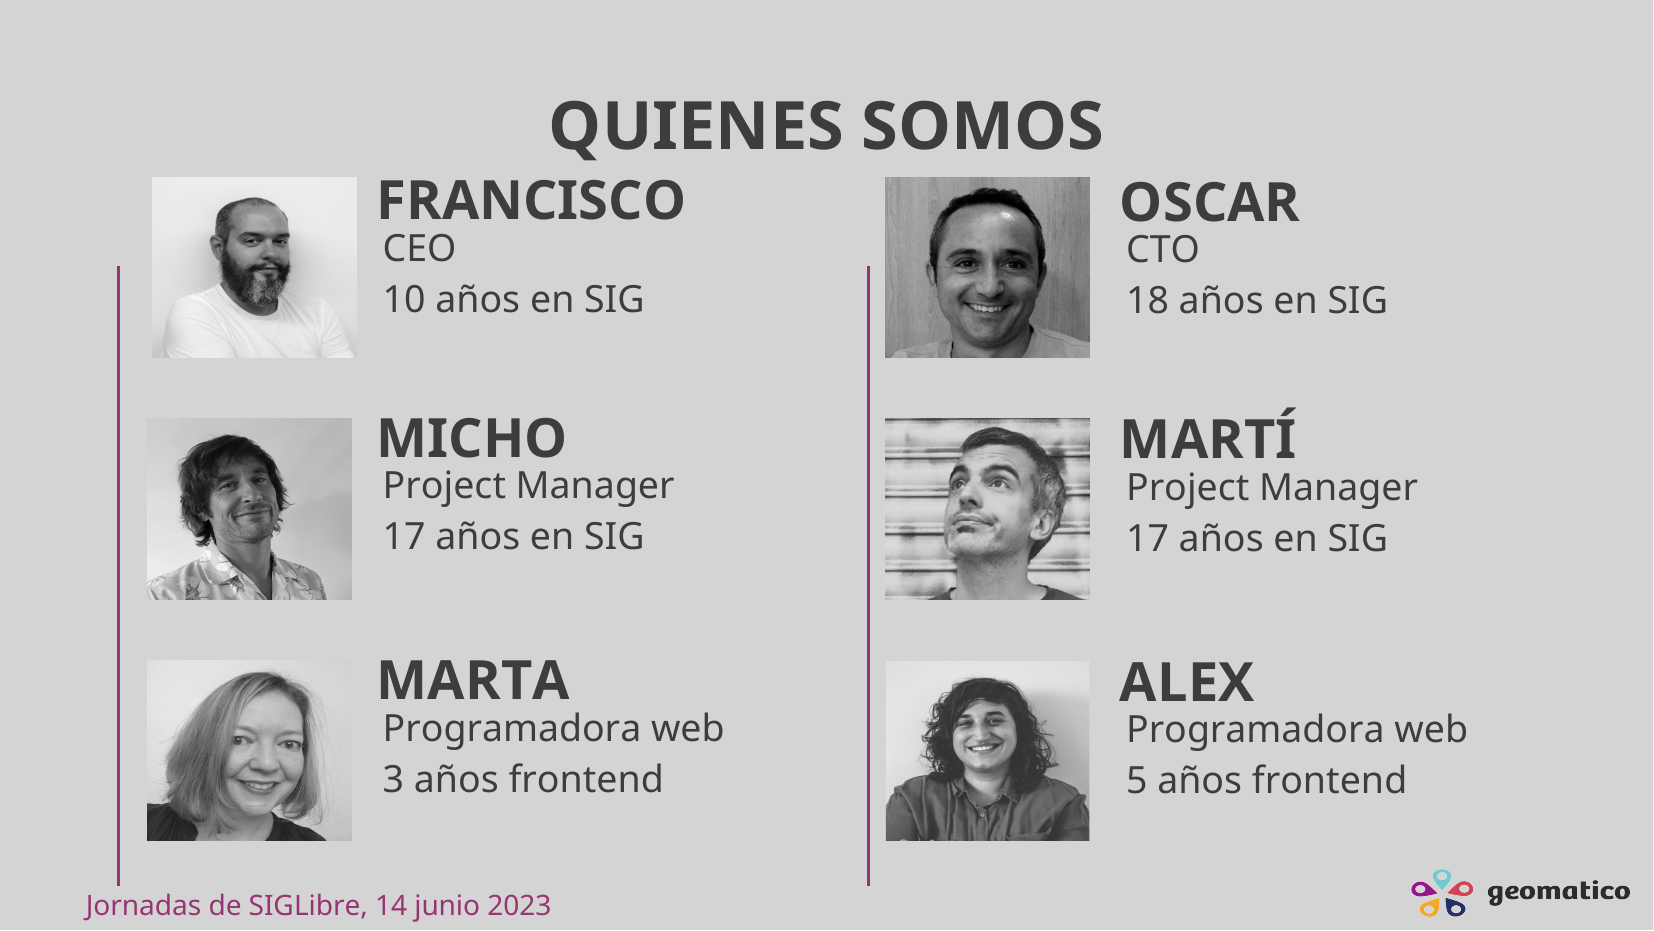

Quienes somos
FRANCISCO
CEO
10 años en SIG
OSCAR
CTO
18 años en SIG
MICHO
Project Manager
17 años en SIG
MARTÍ
Project Manager
17 años en SIG
MARTA
Programadora web
3 años frontend
ALEX
Programadora web
5 años frontend